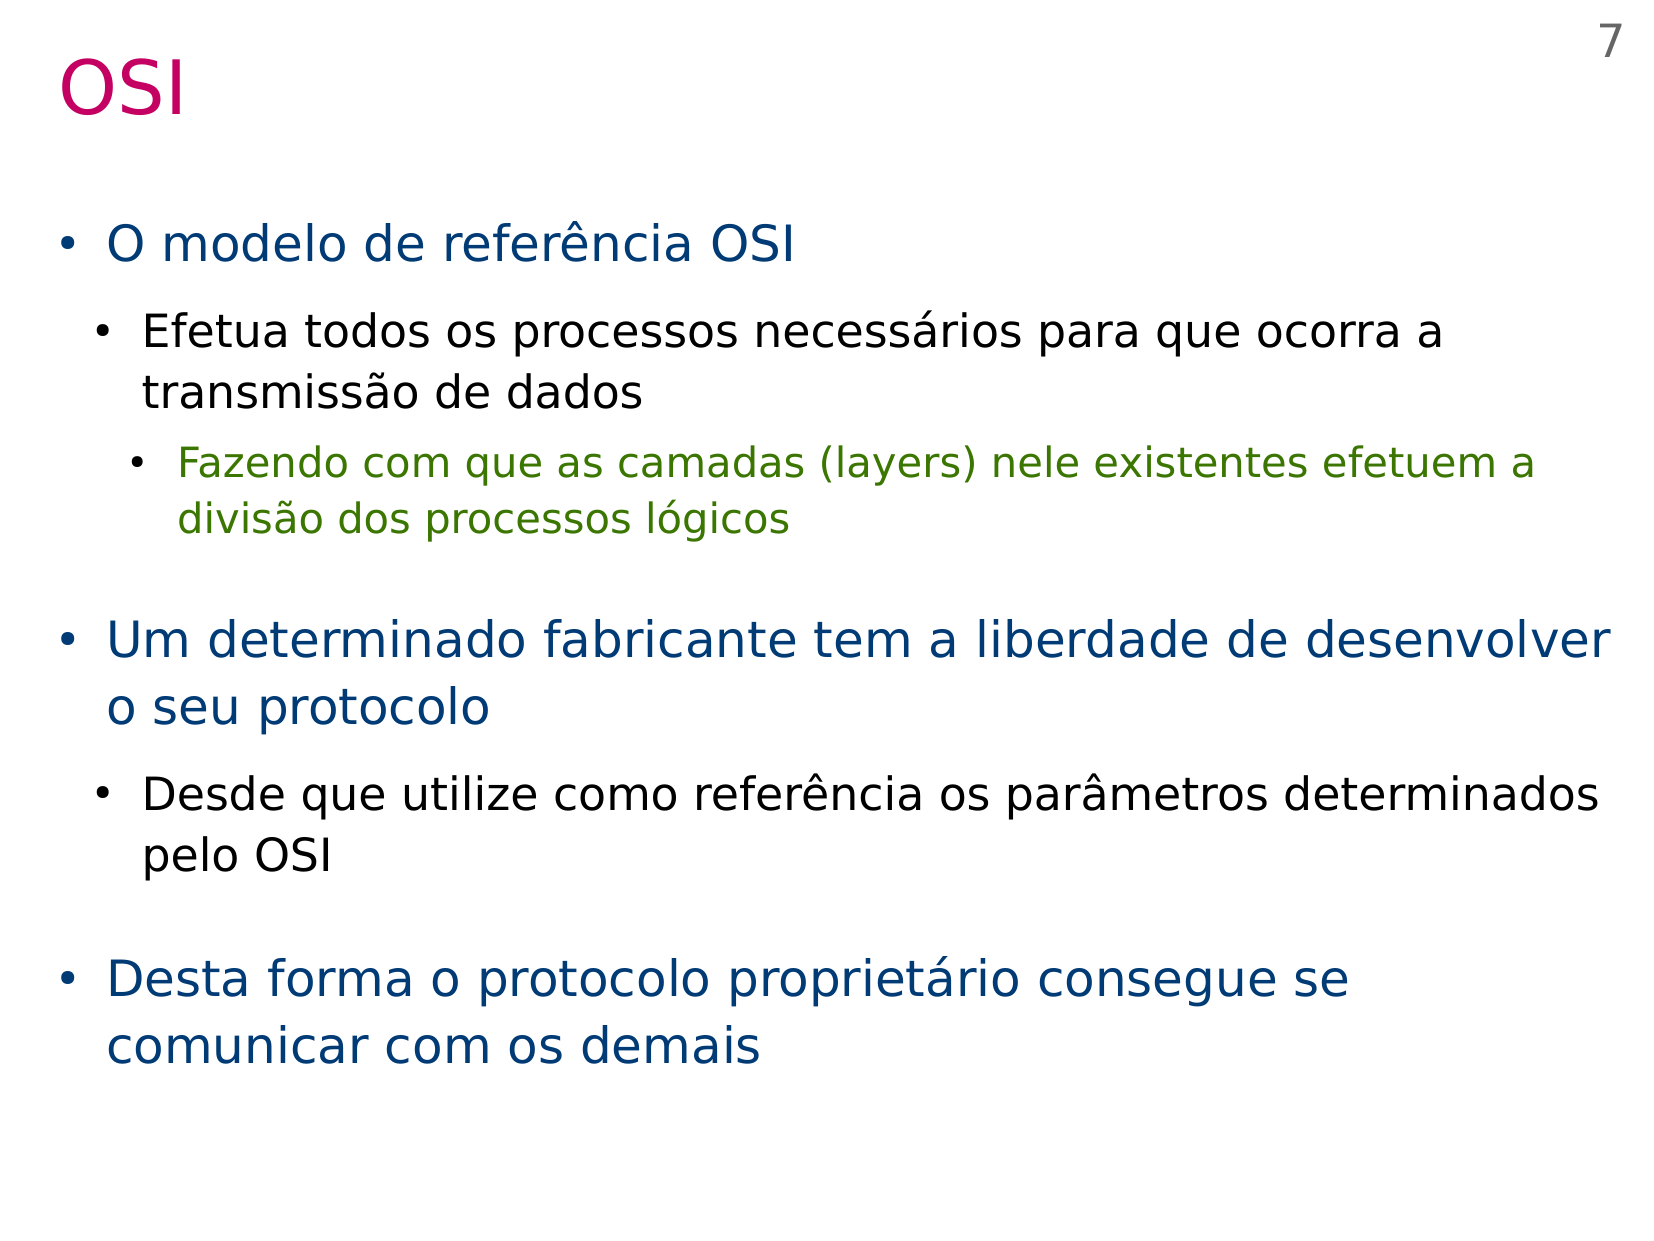

7
# OSI
O modelo de referência OSI
Efetua todos os processos necessários para que ocorra a transmissão de dados
Fazendo com que as camadas (layers) nele existentes efetuem a divisão dos processos lógicos
Um determinado fabricante tem a liberdade de desenvolver o seu protocolo
Desde que utilize como referência os parâmetros determinados pelo OSI
Desta forma o protocolo proprietário consegue se comunicar com os demais